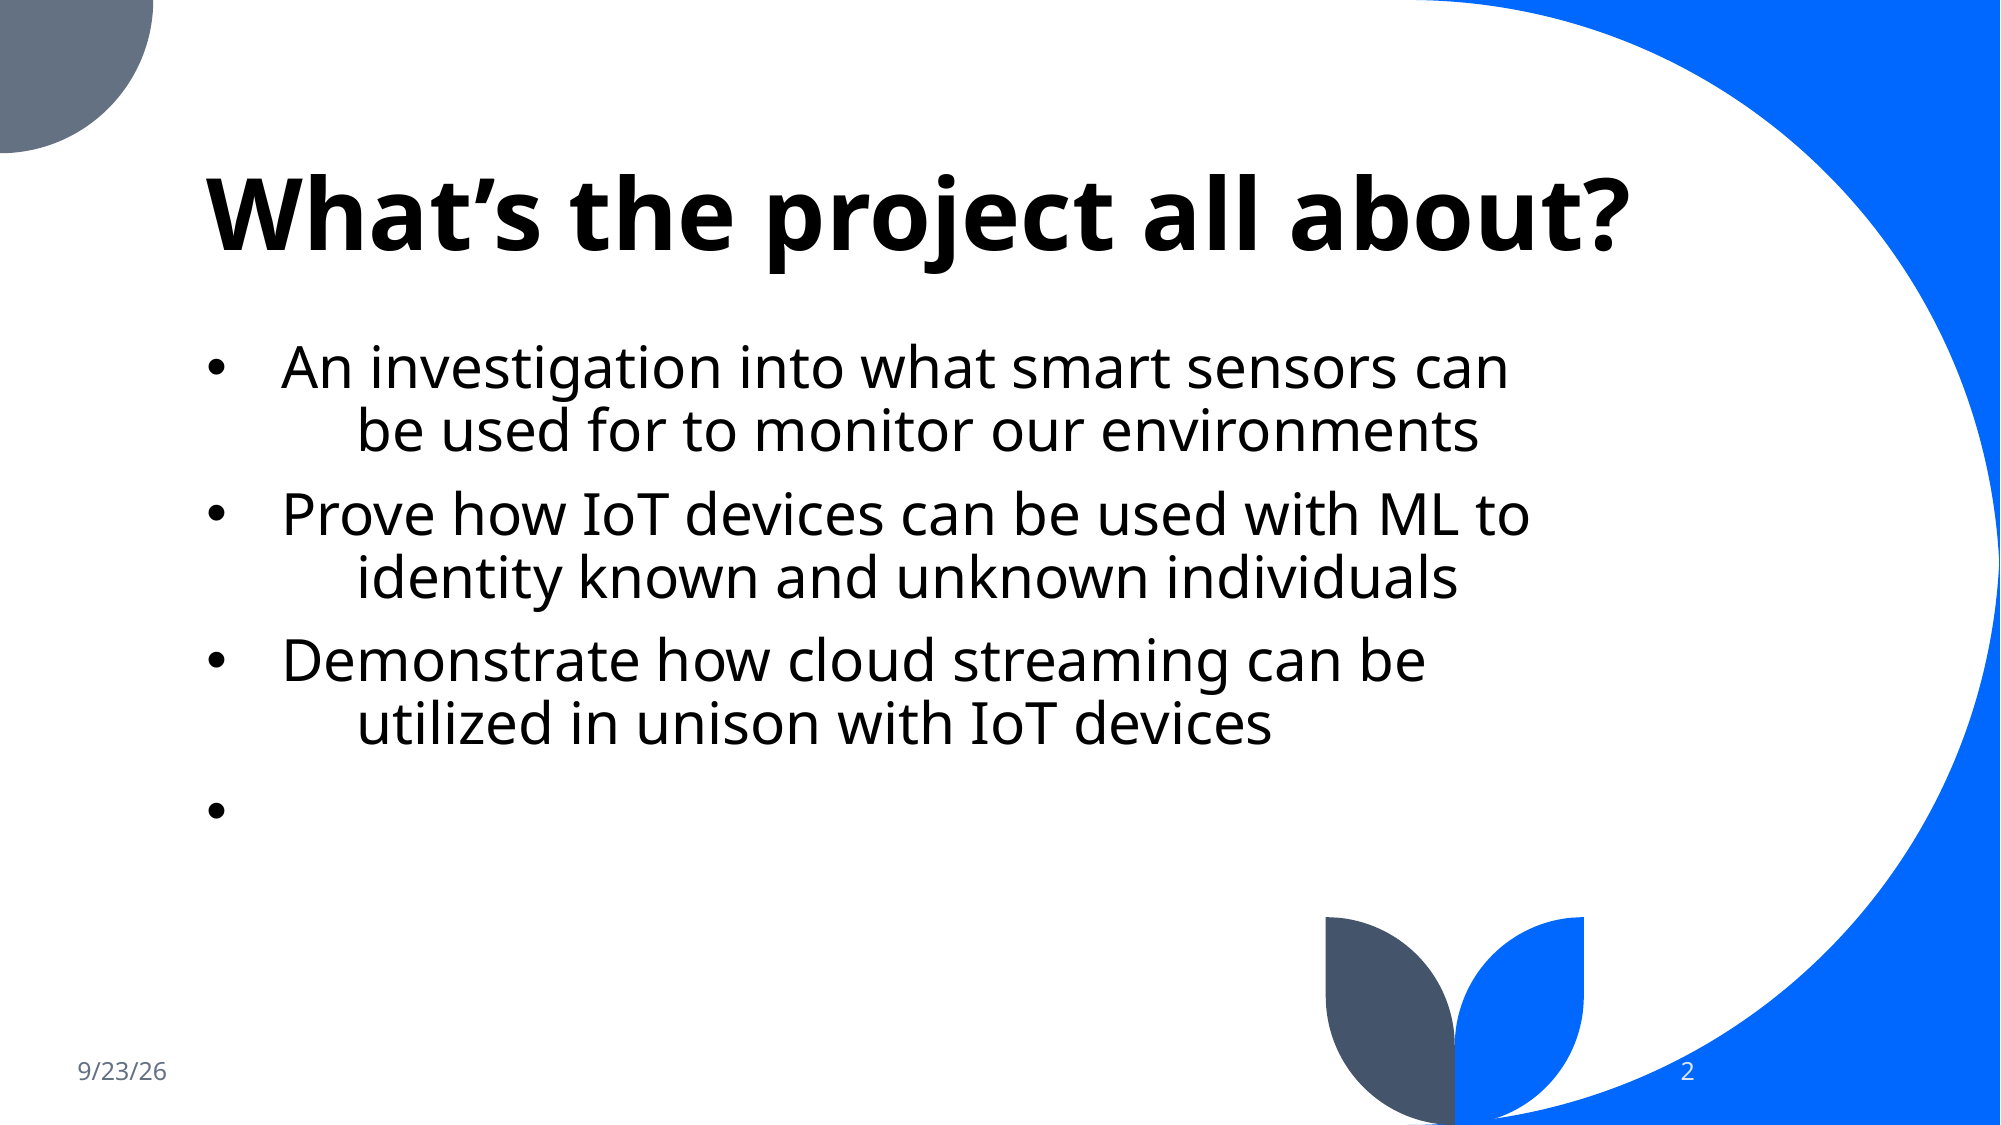

# What’s the project all about?
An investigation into what smart sensors can be used for to monitor our environments
Prove how IoT devices can be used with ML to identity known and unknown individuals
Demonstrate how cloud streaming can be utilized in unison with IoT devices
2